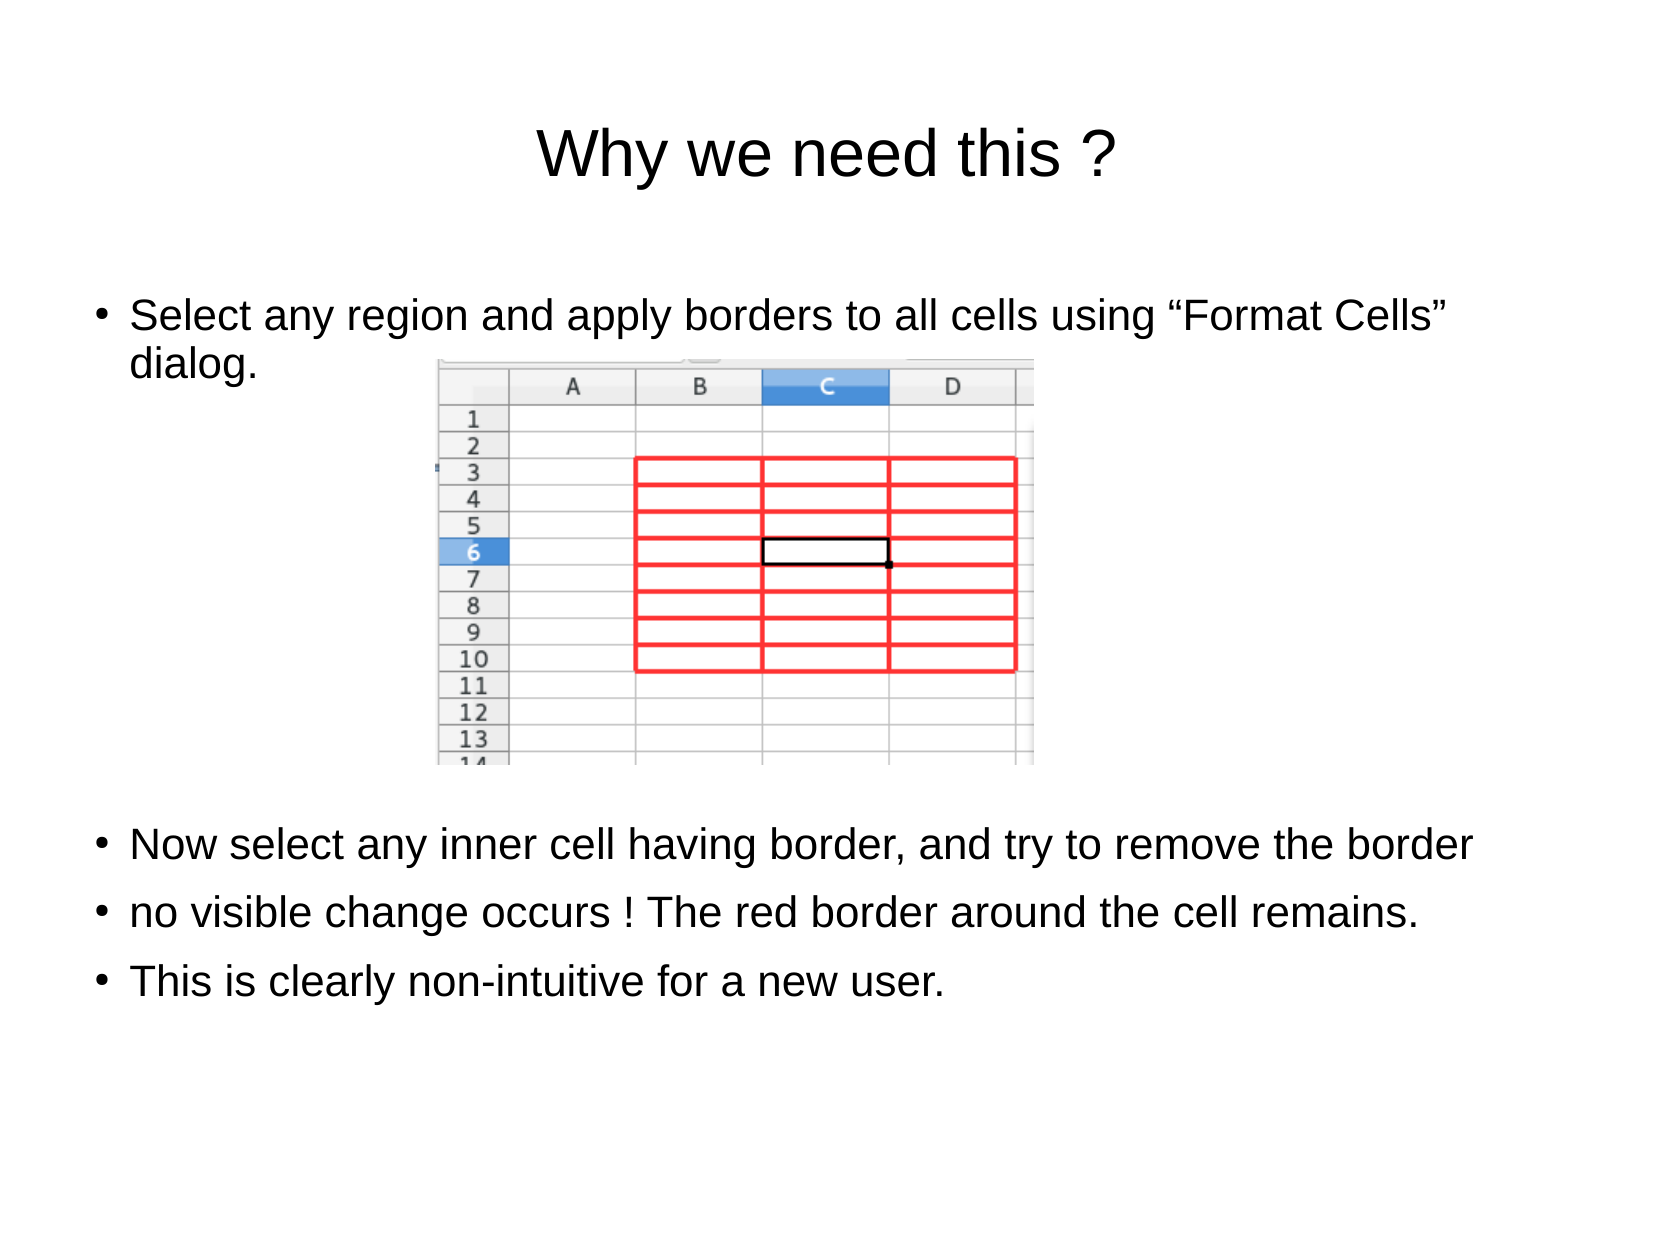

# Why we need this ?
Select any region and apply borders to all cells using “Format Cells” dialog.
Now select any inner cell having border, and try to remove the border
no visible change occurs ! The red border around the cell remains.
This is clearly non-intuitive for a new user.